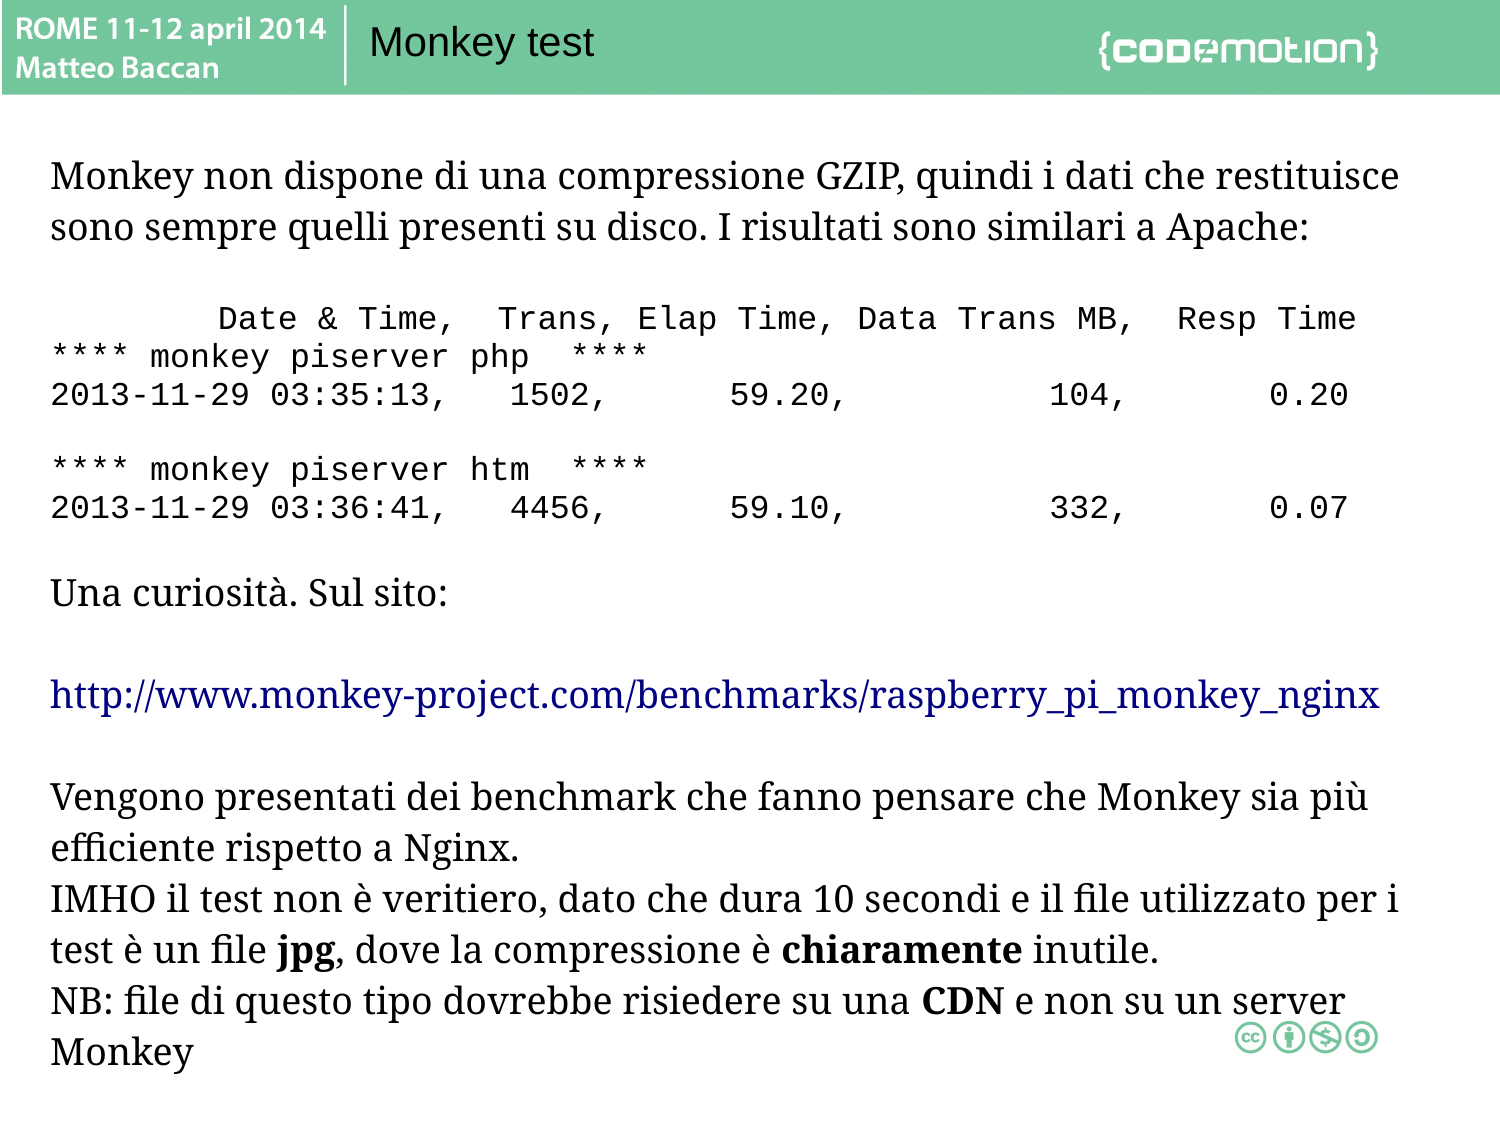

# Monkey test
Monkey non dispone di una compressione GZIP, quindi i dati che restituisce sono sempre quelli presenti su disco. I risultati sono similari a Apache:
		 Date & Time, Trans, Elap Time, Data Trans MB, Resp Time
**** monkey piserver php ****
2013-11-29 03:35:13, 1502, 59.20, 104, 0.20
**** monkey piserver htm ****
2013-11-29 03:36:41, 4456, 59.10, 332, 0.07
Una curiosità. Sul sito:
http://www.monkey-project.com/benchmarks/raspberry_pi_monkey_nginx
Vengono presentati dei benchmark che fanno pensare che Monkey sia più efficiente rispetto a Nginx.
IMHO il test non è veritiero, dato che dura 10 secondi e il file utilizzato per i test è un file jpg, dove la compressione è chiaramente inutile.
NB: file di questo tipo dovrebbe risiedere su una CDN e non su un server Monkey
siege -b -t10S -c200 http://localhost:PORT/linux.jpg